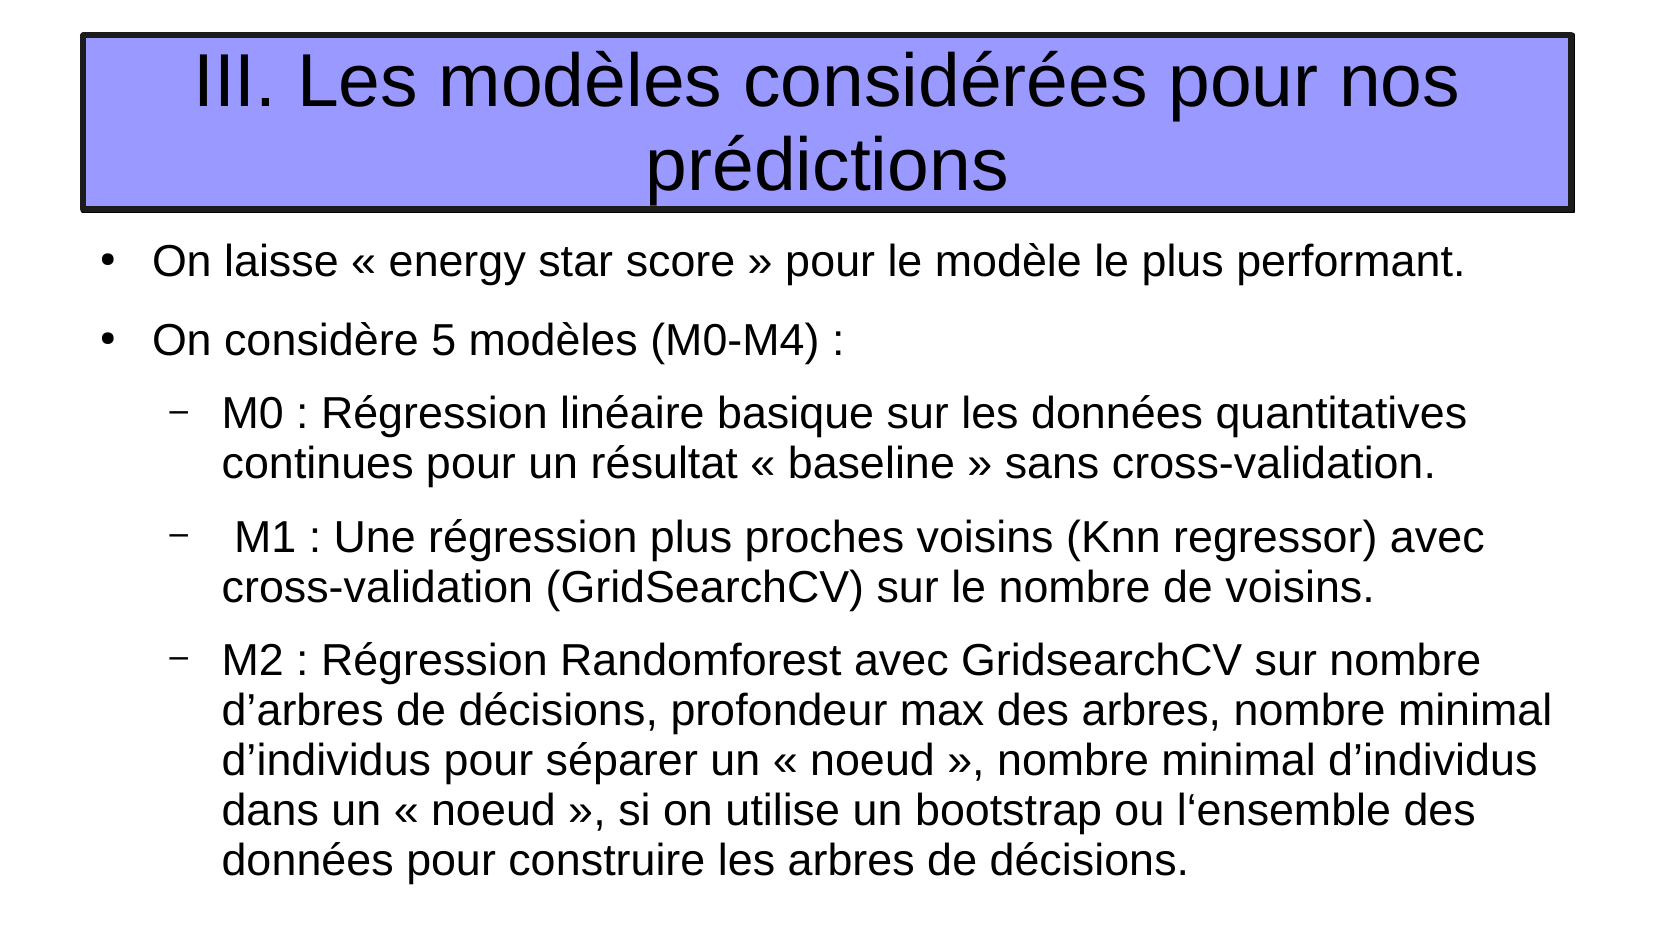

III. Les modèles considérées pour nos prédictions
#
On laisse « energy star score » pour le modèle le plus performant.
On considère 5 modèles (M0-M4) :
M0 : Régression linéaire basique sur les données quantitatives continues pour un résultat « baseline » sans cross-validation.
 M1 : Une régression plus proches voisins (Knn regressor) avec cross-validation (GridSearchCV) sur le nombre de voisins.
M2 : Régression Randomforest avec GridsearchCV sur nombre d’arbres de décisions, profondeur max des arbres, nombre minimal d’individus pour séparer un « noeud », nombre minimal d’individus dans un « noeud », si on utilise un bootstrap ou l‘ensemble des données pour construire les arbres de décisions.